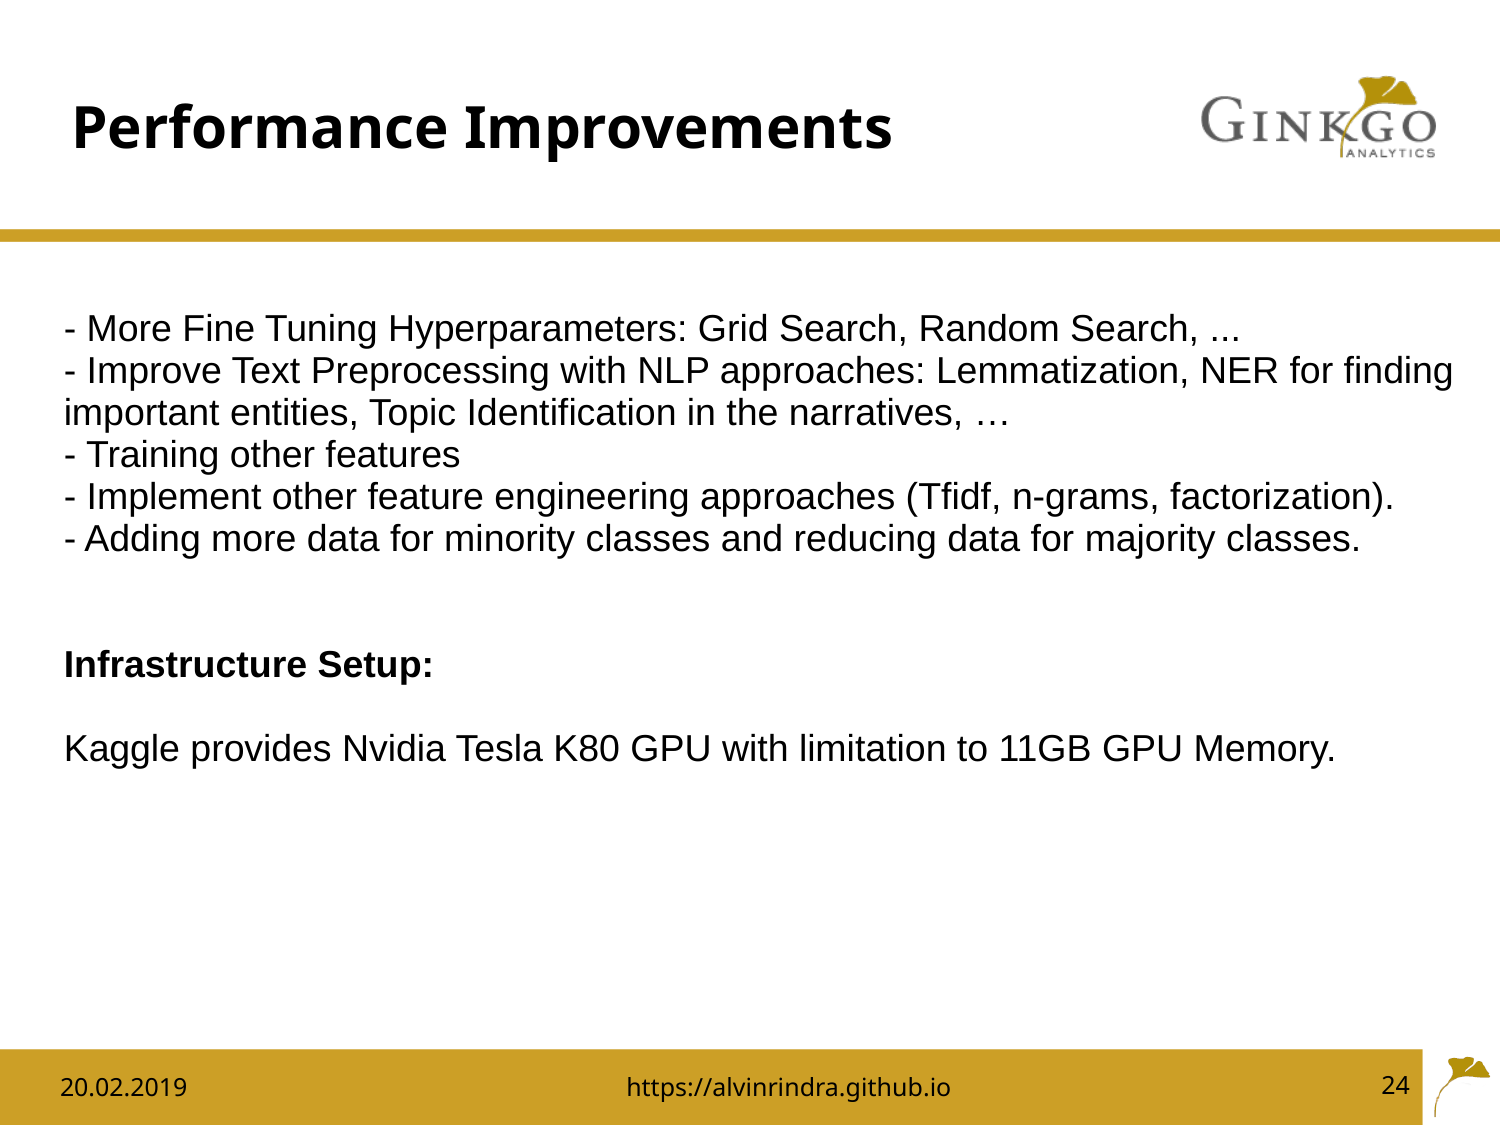

Performance Improvements
#
- More Fine Tuning Hyperparameters: Grid Search, Random Search, ...
- Improve Text Preprocessing with NLP approaches: Lemmatization, NER for finding important entities, Topic Identification in the narratives, …
- Training other features
- Implement other feature engineering approaches (Tfidf, n-grams, factorization).
- Adding more data for minority classes and reducing data for majority classes.
Infrastructure Setup:
Kaggle provides Nvidia Tesla K80 GPU with limitation to 11GB GPU Memory.
					https://alvinrindra.github.io
20.02.2019